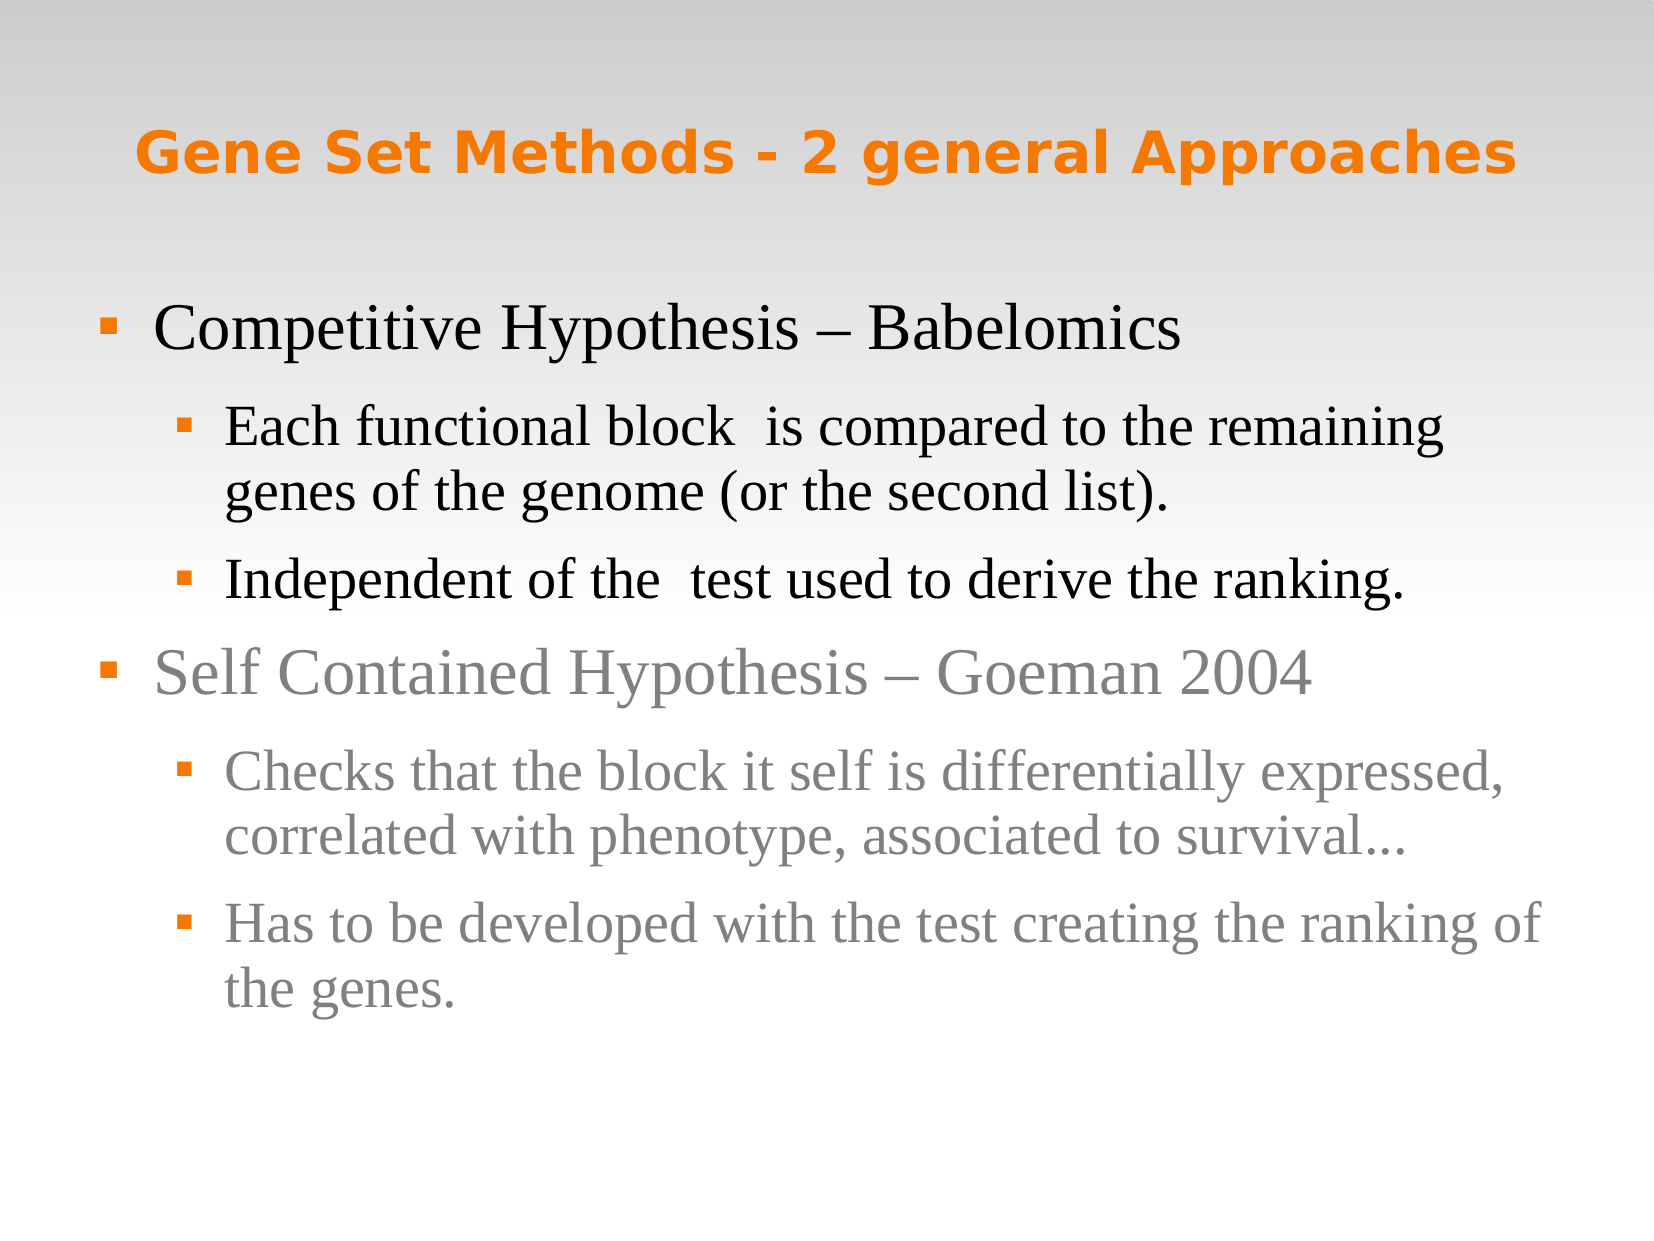

# Gene Set Methods - 2 general Approaches
Competitive Hypothesis – Babelomics
Each functional block is compared to the remaining genes of the genome (or the second list).
Independent of the test used to derive the ranking.
Self Contained Hypothesis – Goeman 2004
Checks that the block it self is differentially expressed, correlated with phenotype, associated to survival...
Has to be developed with the test creating the ranking of the genes.